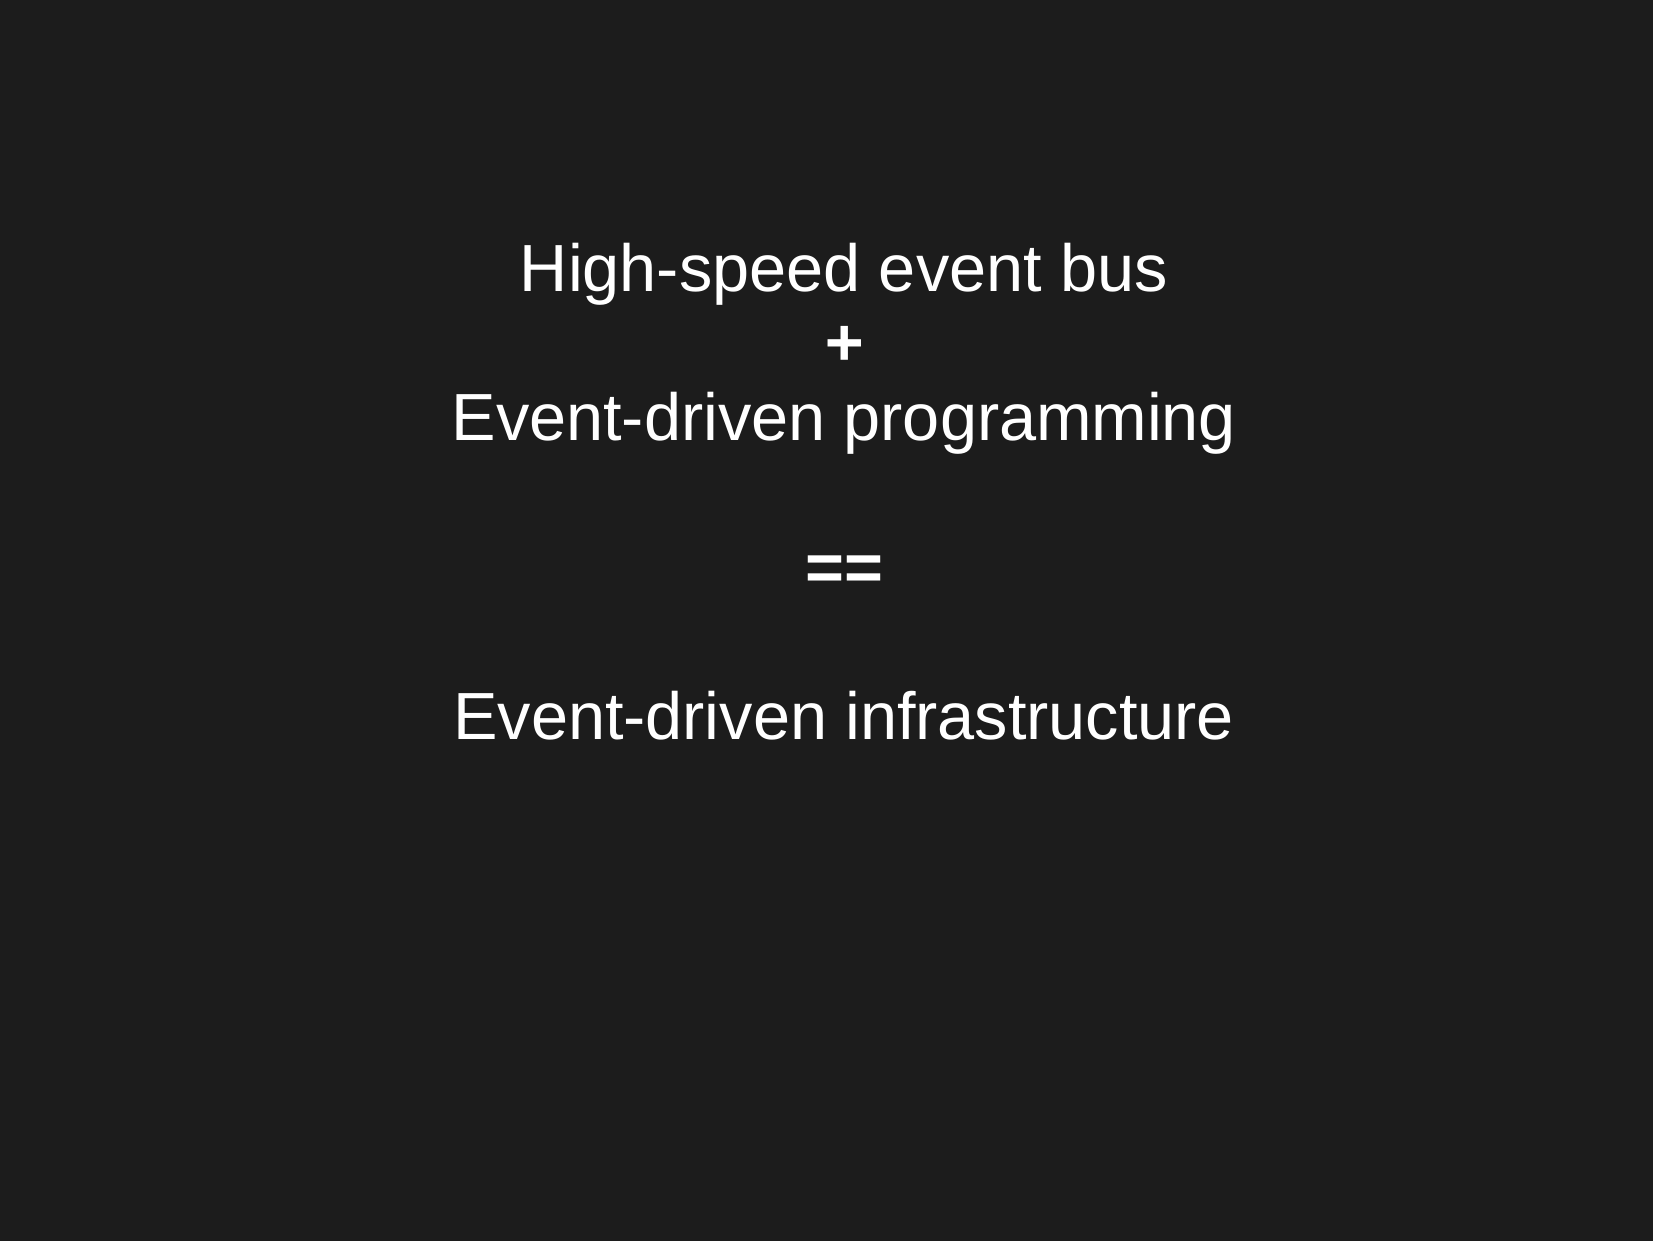

# High-speed event bus
+
Event-driven programming
==
Event-driven infrastructure